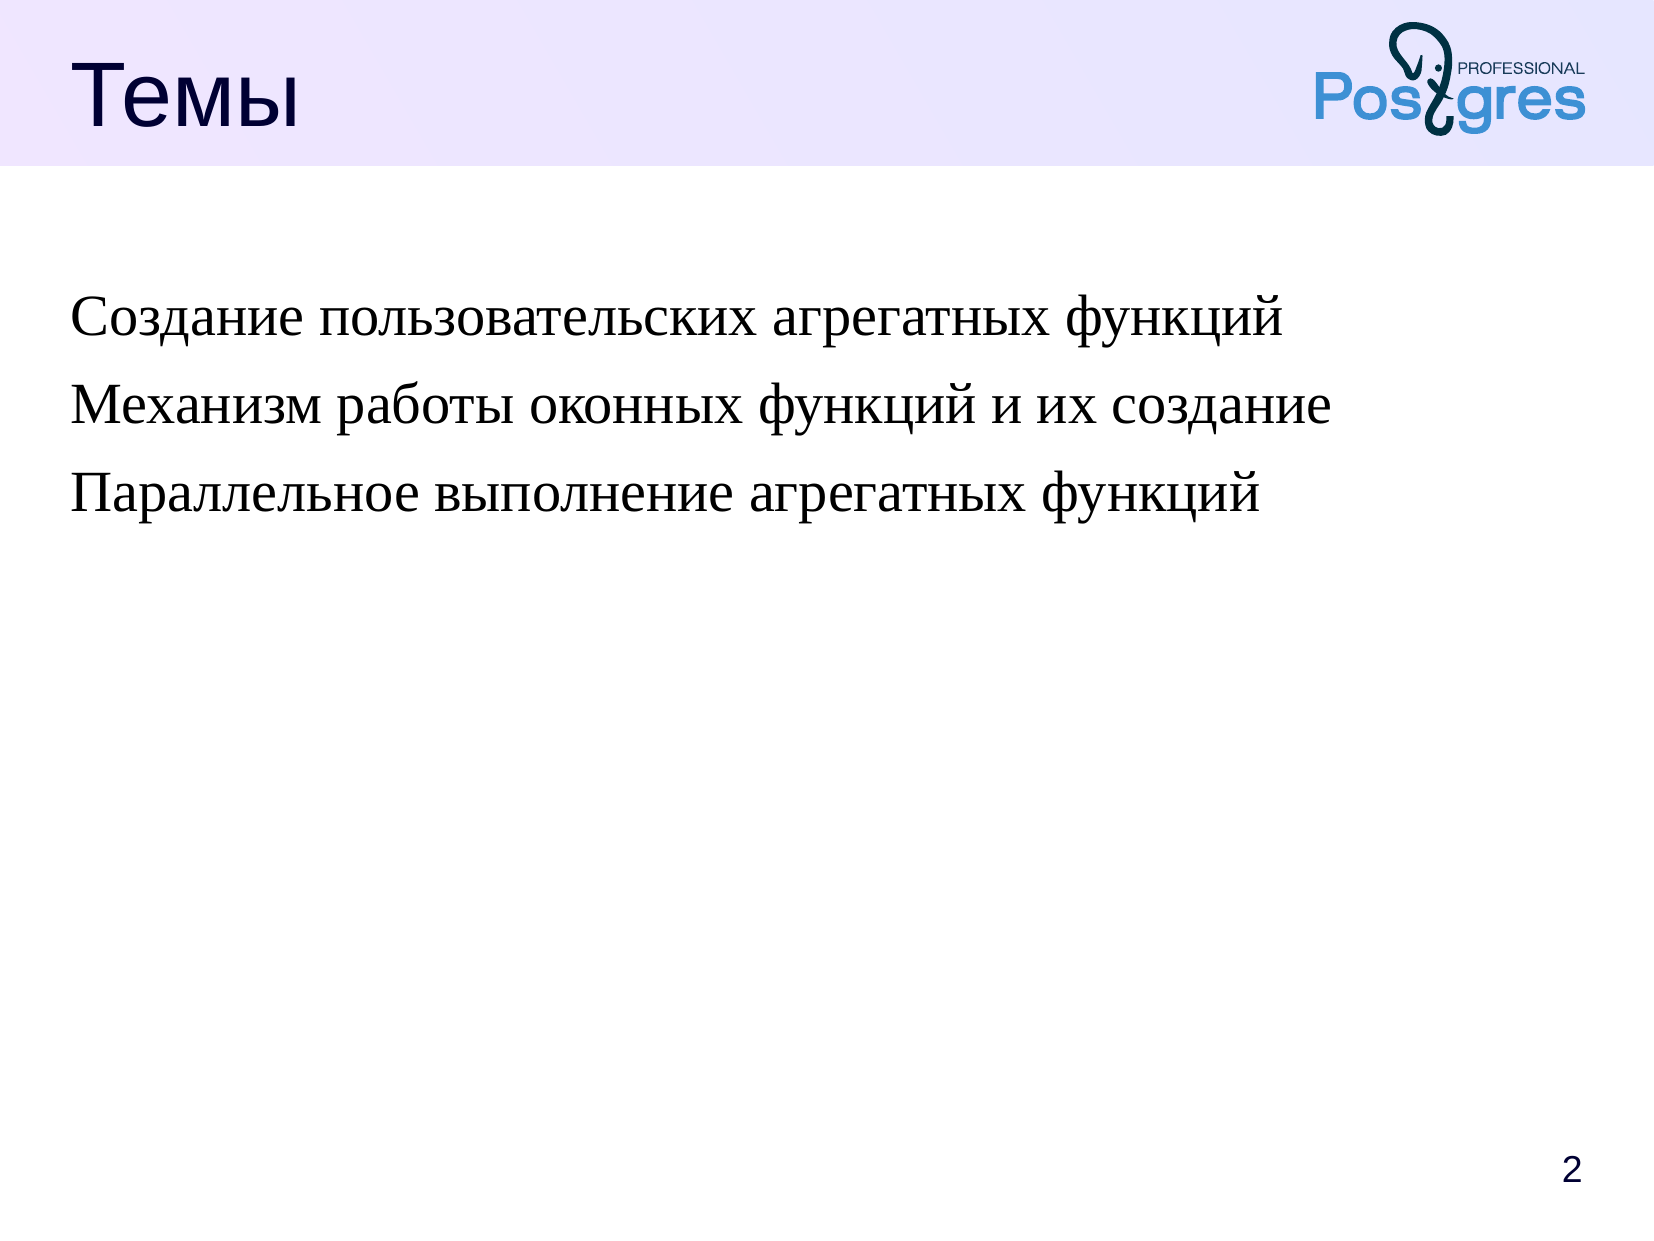

# Темы
Создание пользовательских агрегатных функций
Механизм работы оконных функций и их создание
Параллельное выполнение агрегатных функций